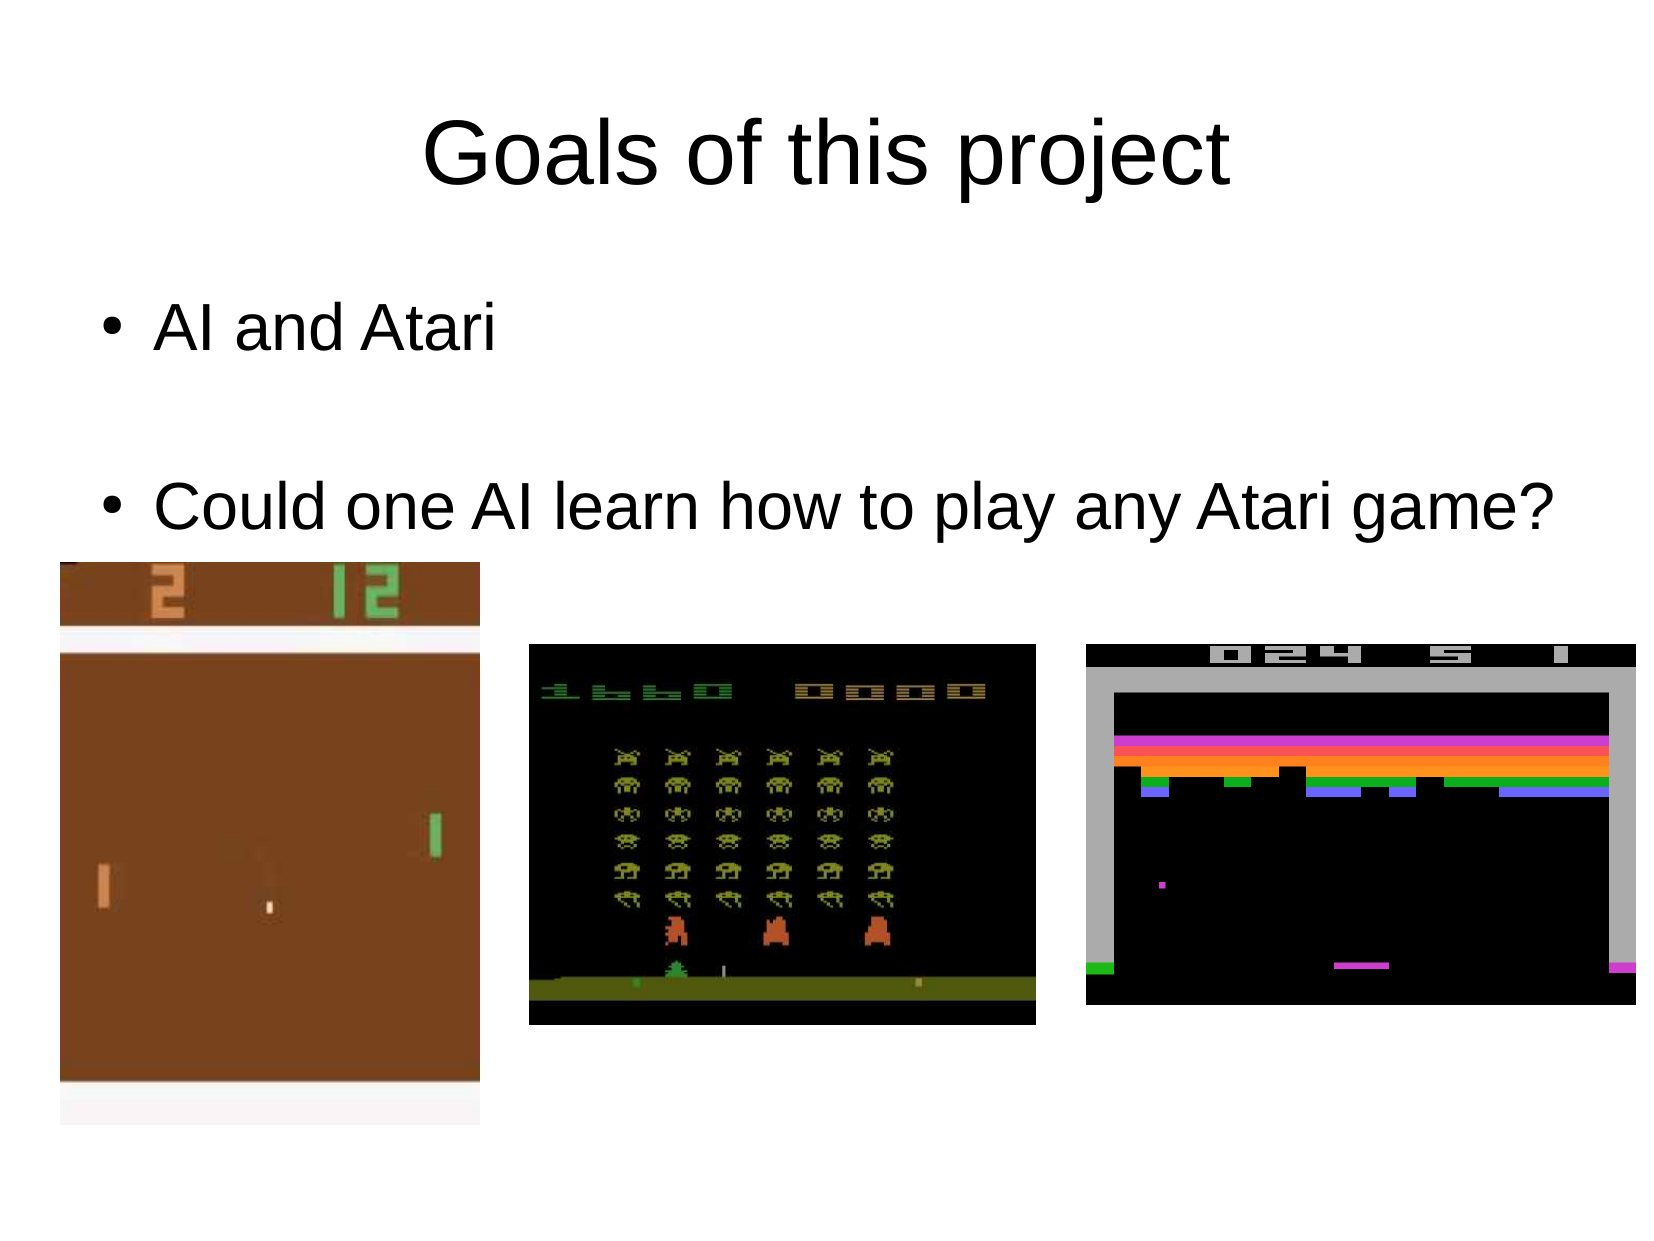

# Goals of this project
AI and Atari
Could one AI learn how to play any Atari game?